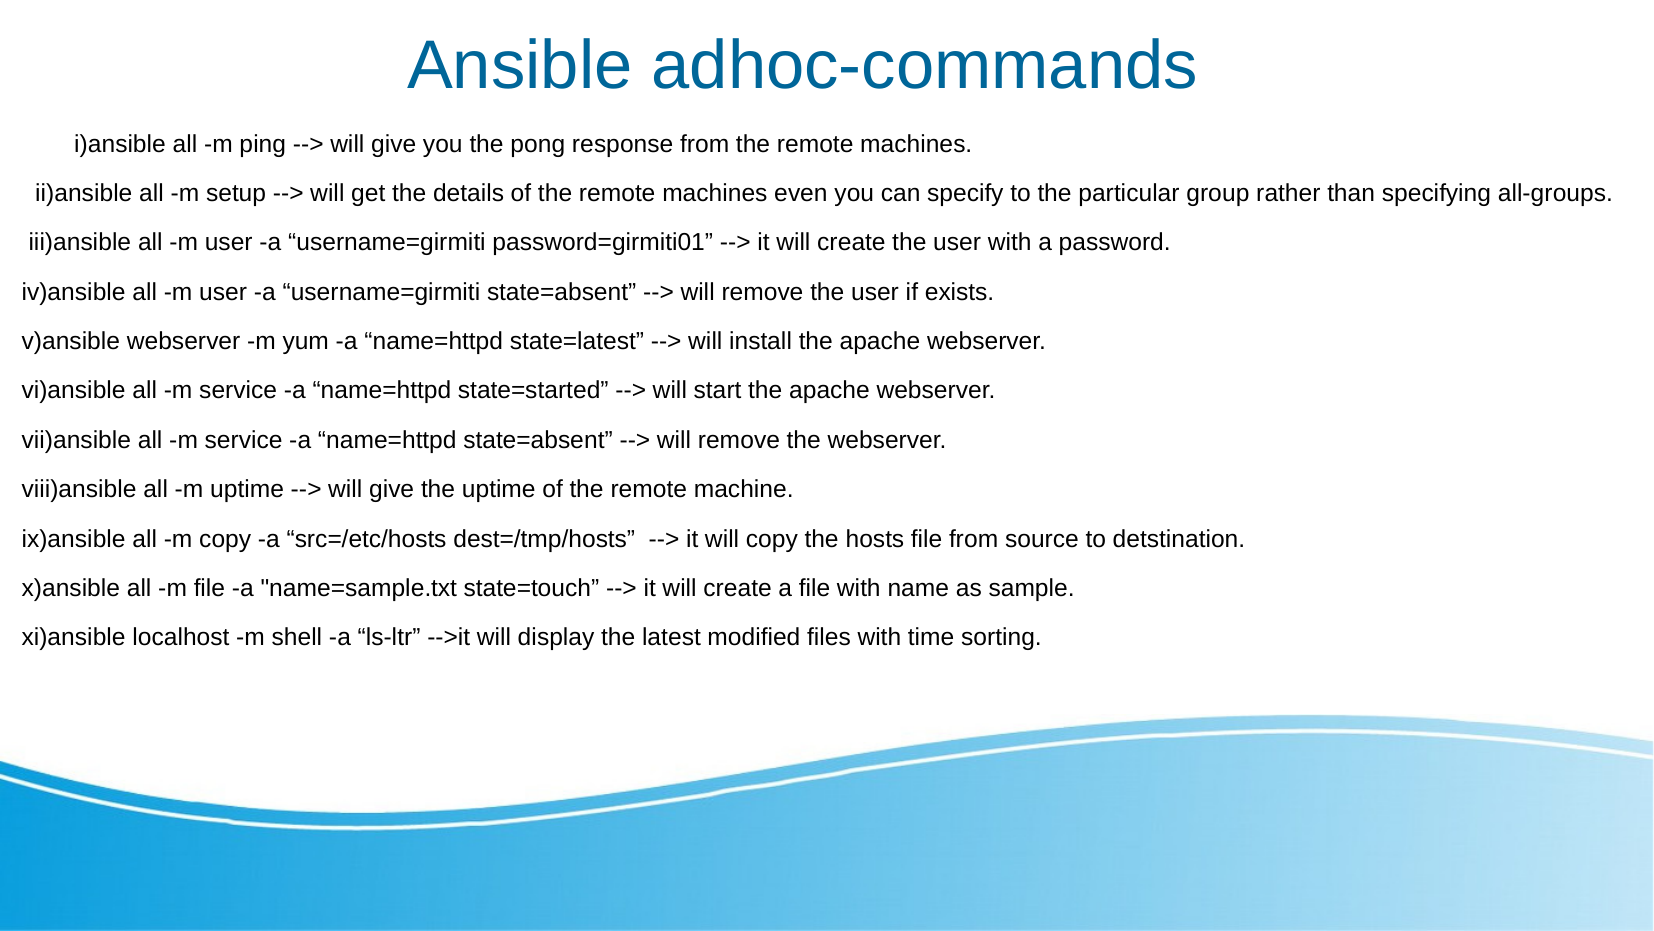

# Ansible adhoc-commands
i)ansible all -m ping --> will give you the pong response from the remote machines.
 ii)ansible all -m setup --> will get the details of the remote machines even you can specify to the particular group rather than specifying all-groups.
 iii)ansible all -m user -a “username=girmiti password=girmiti01” --> it will create the user with a password.
iv)ansible all -m user -a “username=girmiti state=absent” --> will remove the user if exists.
v)ansible webserver -m yum -a “name=httpd state=latest” --> will install the apache webserver.
vi)ansible all -m service -a “name=httpd state=started” --> will start the apache webserver.
vii)ansible all -m service -a “name=httpd state=absent” --> will remove the webserver.
viii)ansible all -m uptime --> will give the uptime of the remote machine.
ix)ansible all -m copy -a “src=/etc/hosts dest=/tmp/hosts” --> it will copy the hosts file from source to detstination.
x)ansible all -m file -a "name=sample.txt state=touch” --> it will create a file with name as sample.
xi)ansible localhost -m shell -a “ls-ltr” -->it will display the latest modified files with time sorting.